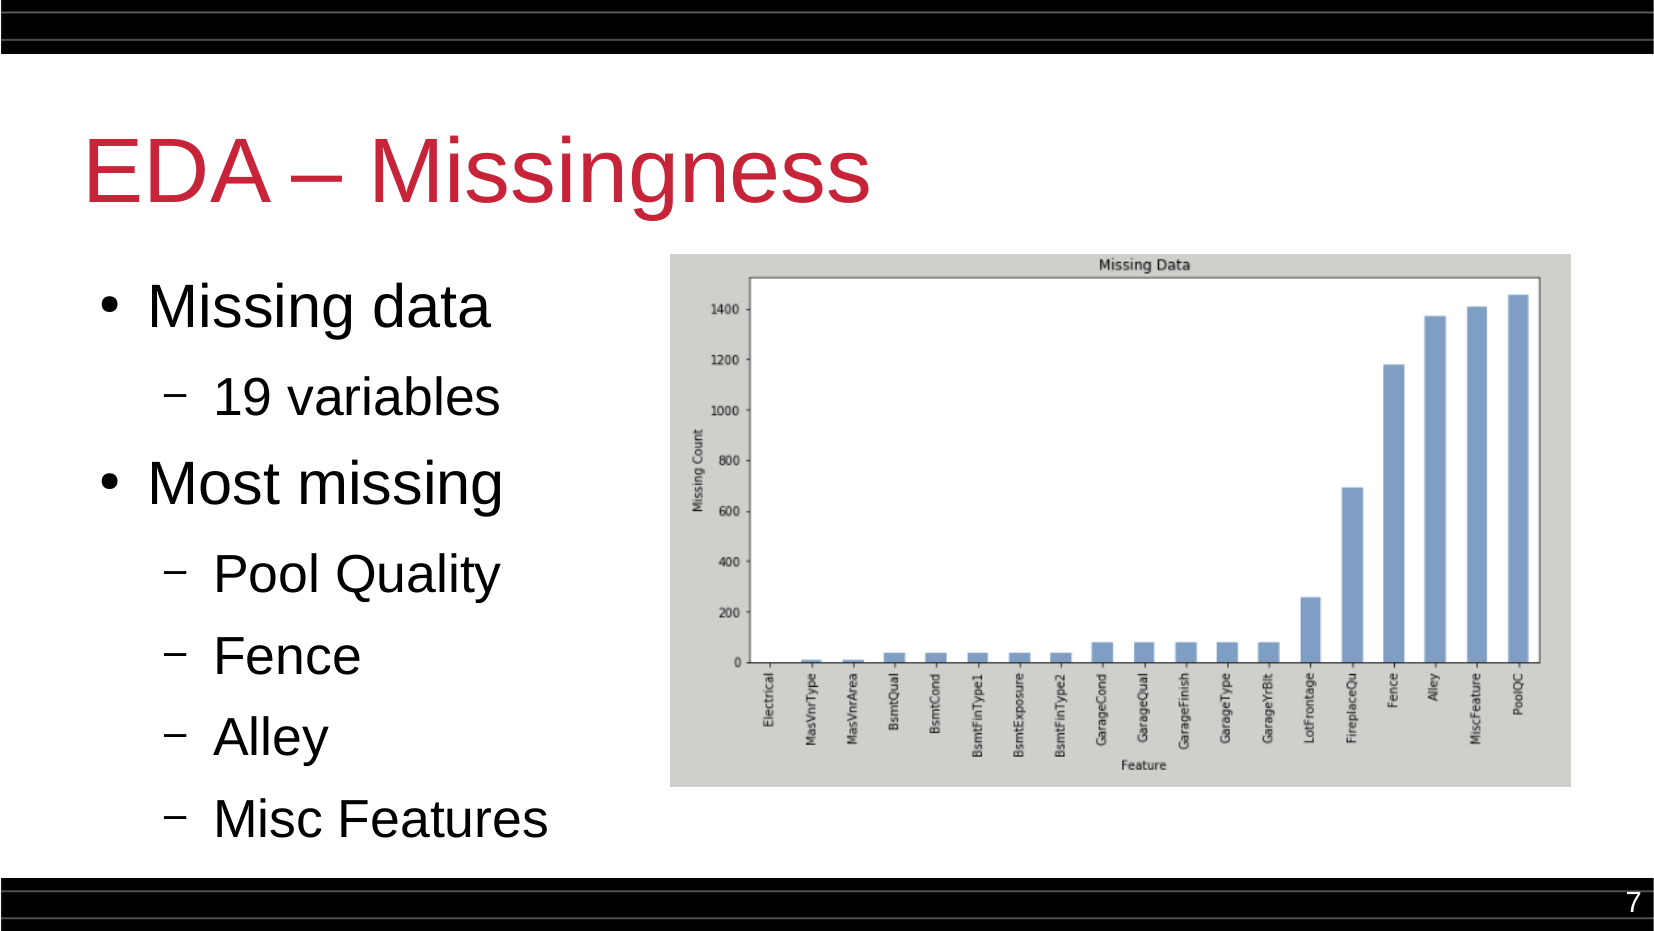

# EDA – Missingness
Missing data
19 variables
Most missing
Pool Quality
Fence
Alley
Misc Features